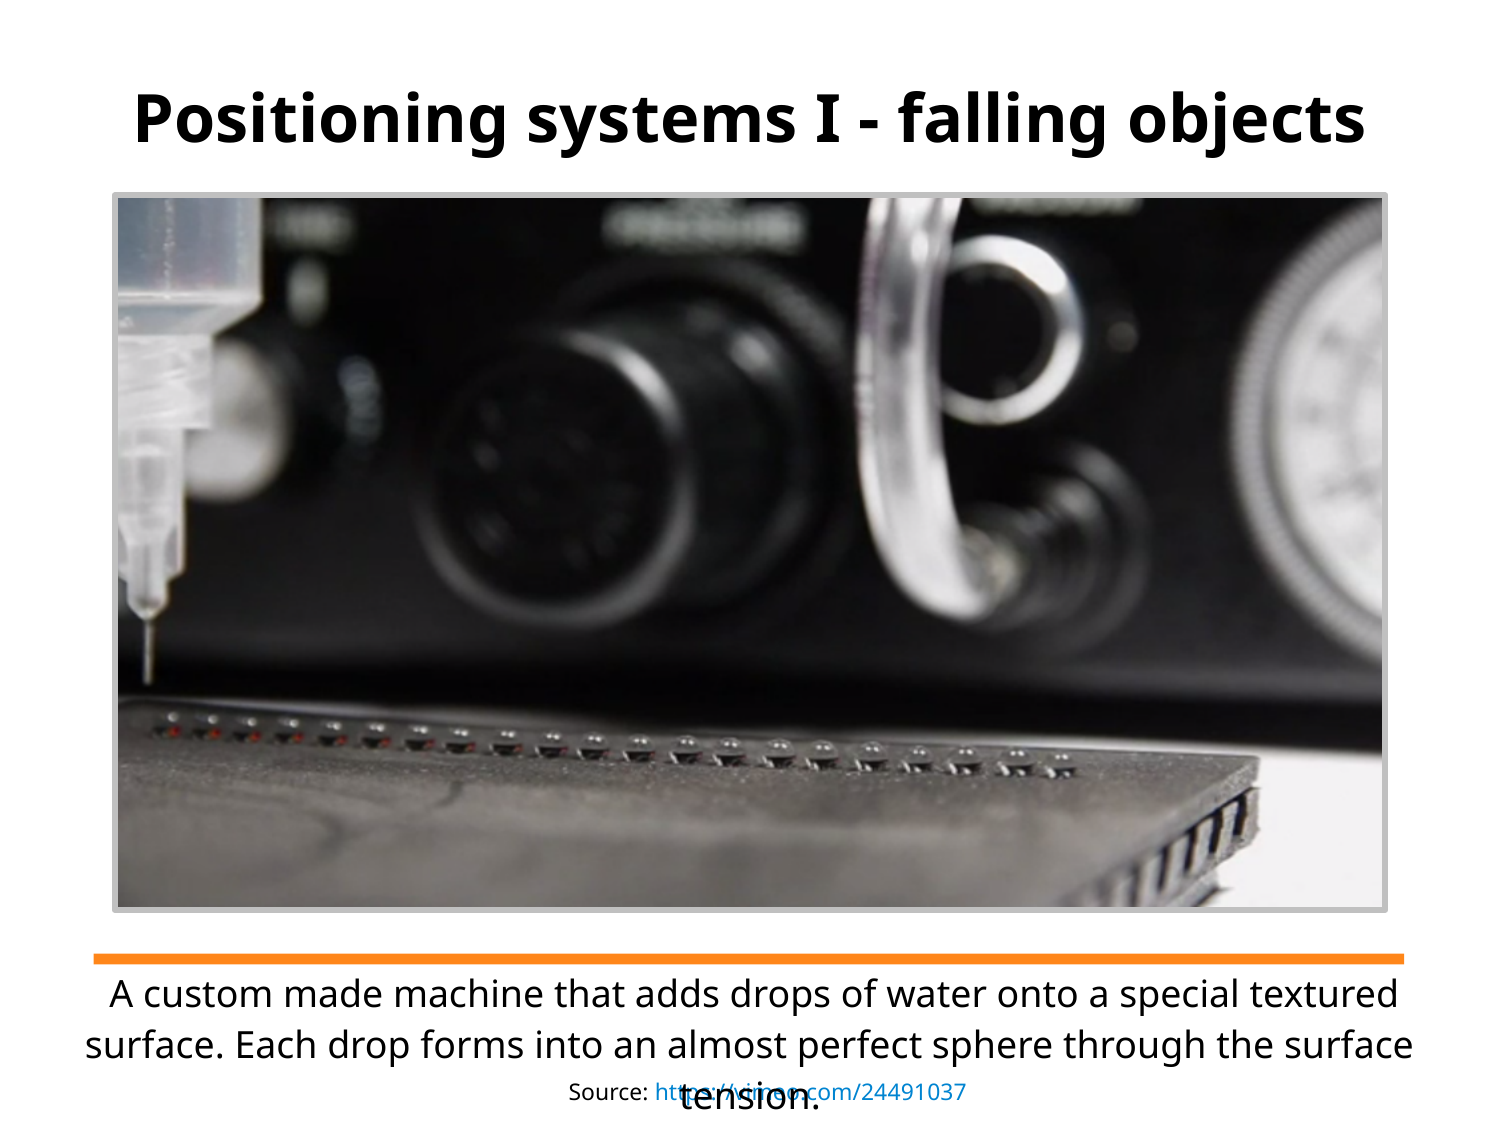

# Positioning systems I - falling objects
 A custom made machine that adds drops of water onto a special textured surface. Each drop forms into an almost perfect sphere through the surface tension.
Source: https://vimeo.com/24491037